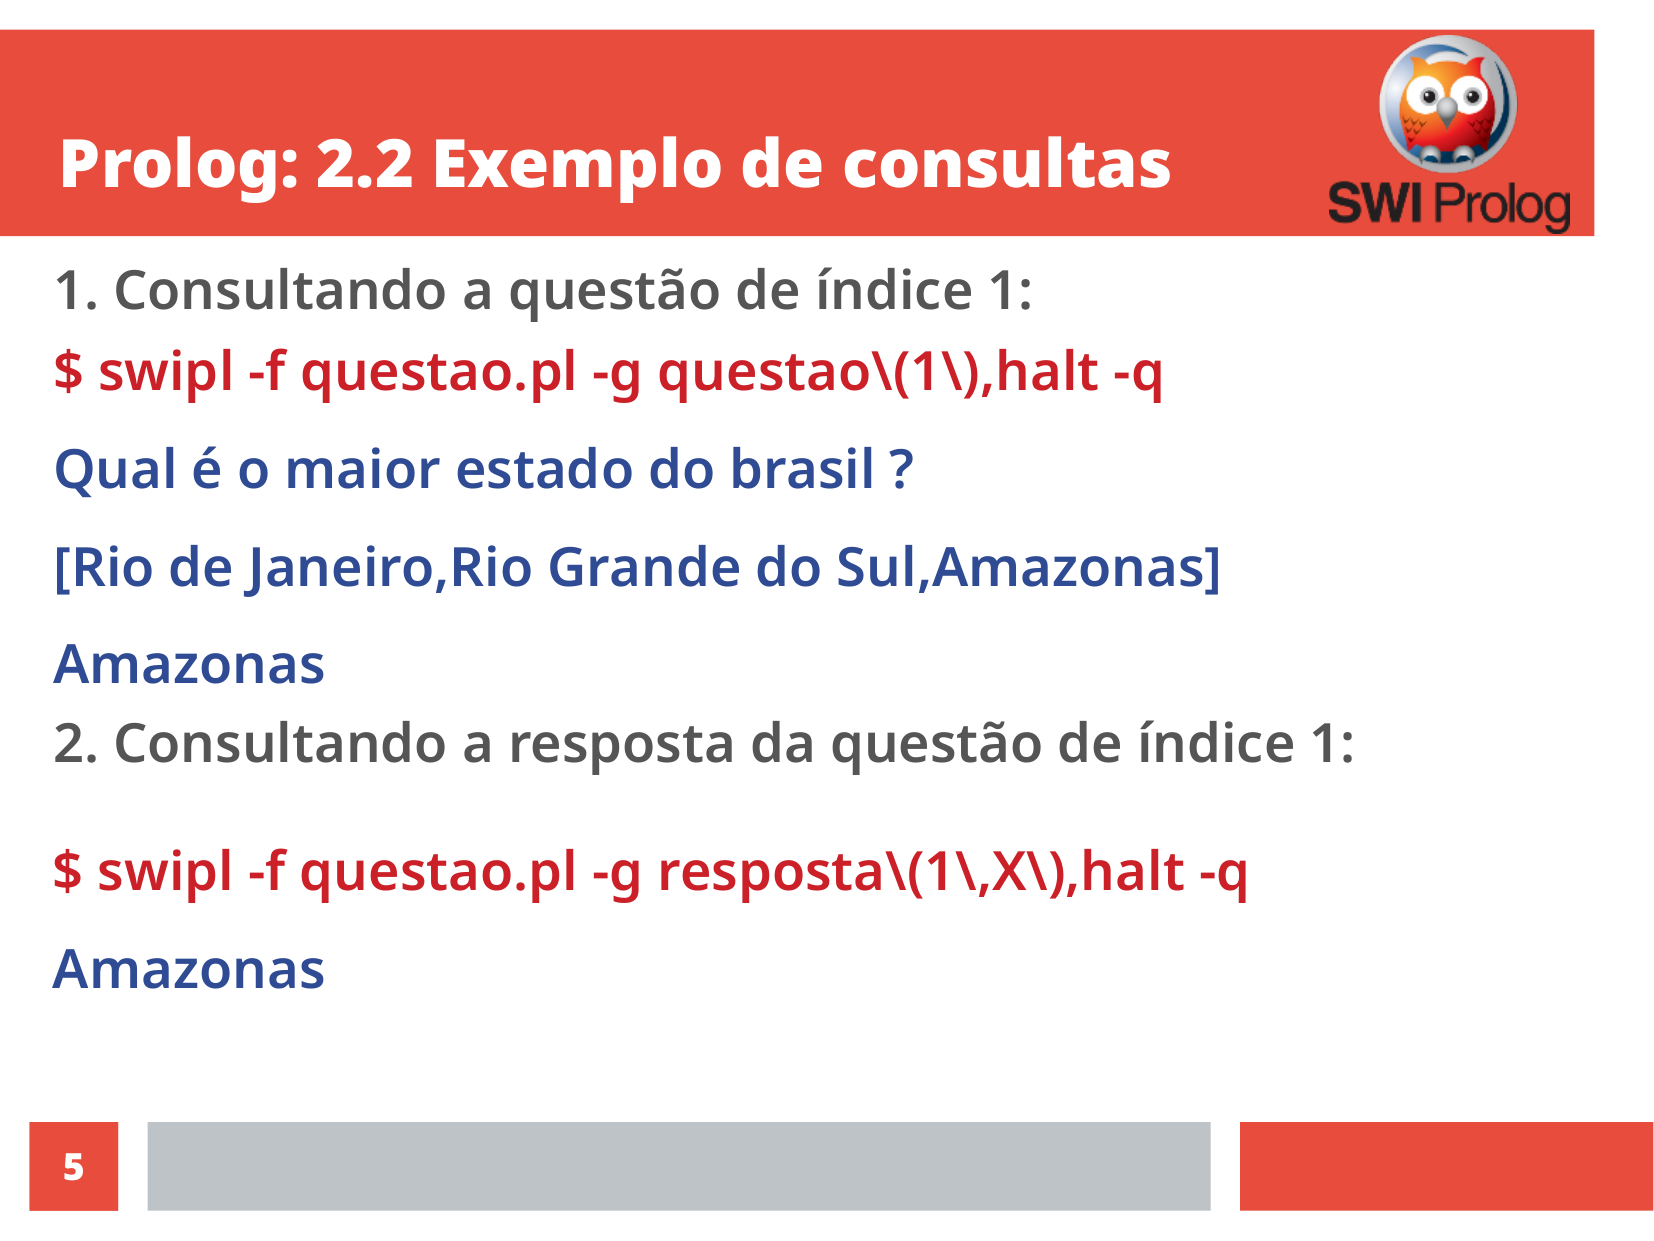

# Prolog: 2.2 Exemplo de consultas
1. Consultando a questão de índice 1:
$ swipl -f questao.pl -g questao\(1\),halt -q
Qual é o maior estado do brasil ?
[Rio de Janeiro,Rio Grande do Sul,Amazonas]
Amazonas
2. Consultando a resposta da questão de índice 1:
$ swipl -f questao.pl -g resposta\(1\,X\),halt -q
Amazonas
5